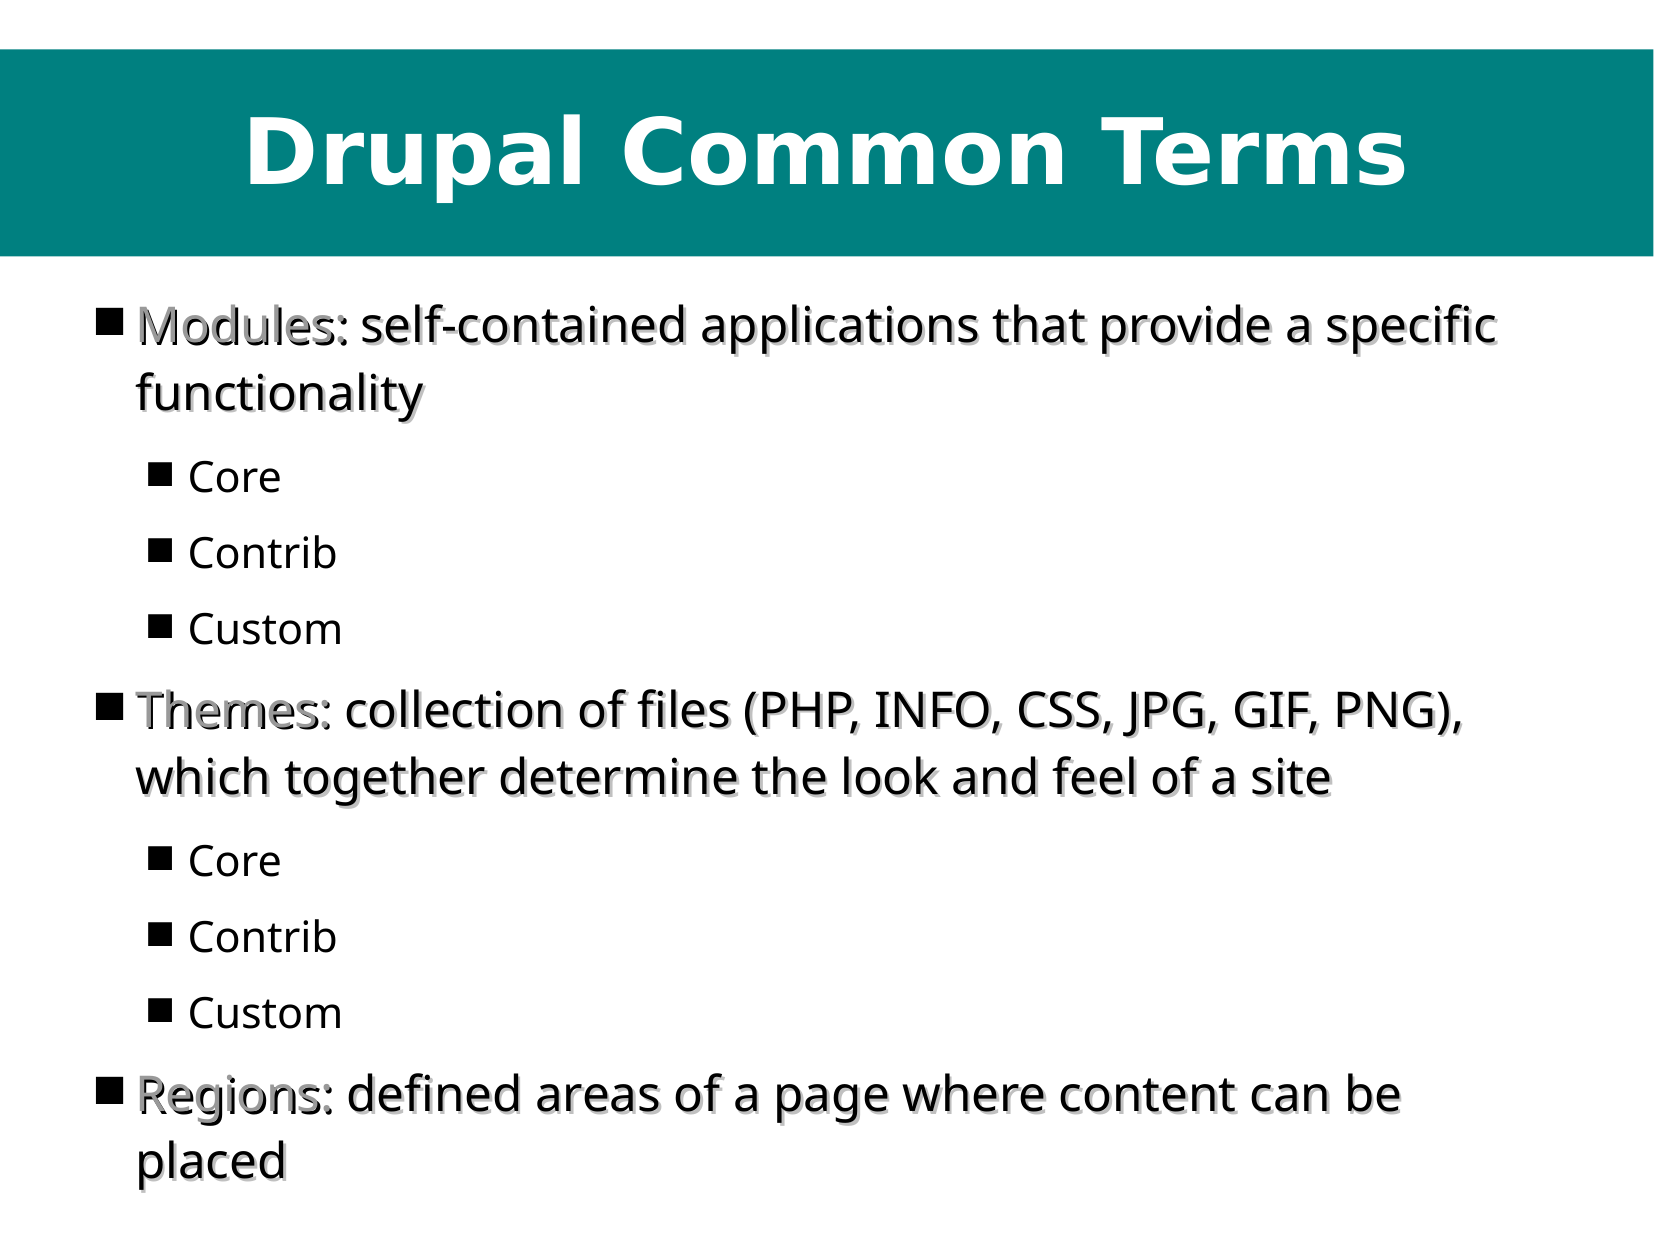

# Drupal Common Terms
Modules: self-contained applications that provide a specific functionality
Core
Contrib
Custom
Themes: collection of files (PHP, INFO, CSS, JPG, GIF, PNG), which together determine the look and feel of a site
Core
Contrib
Custom
Regions: defined areas of a page where content can be placed